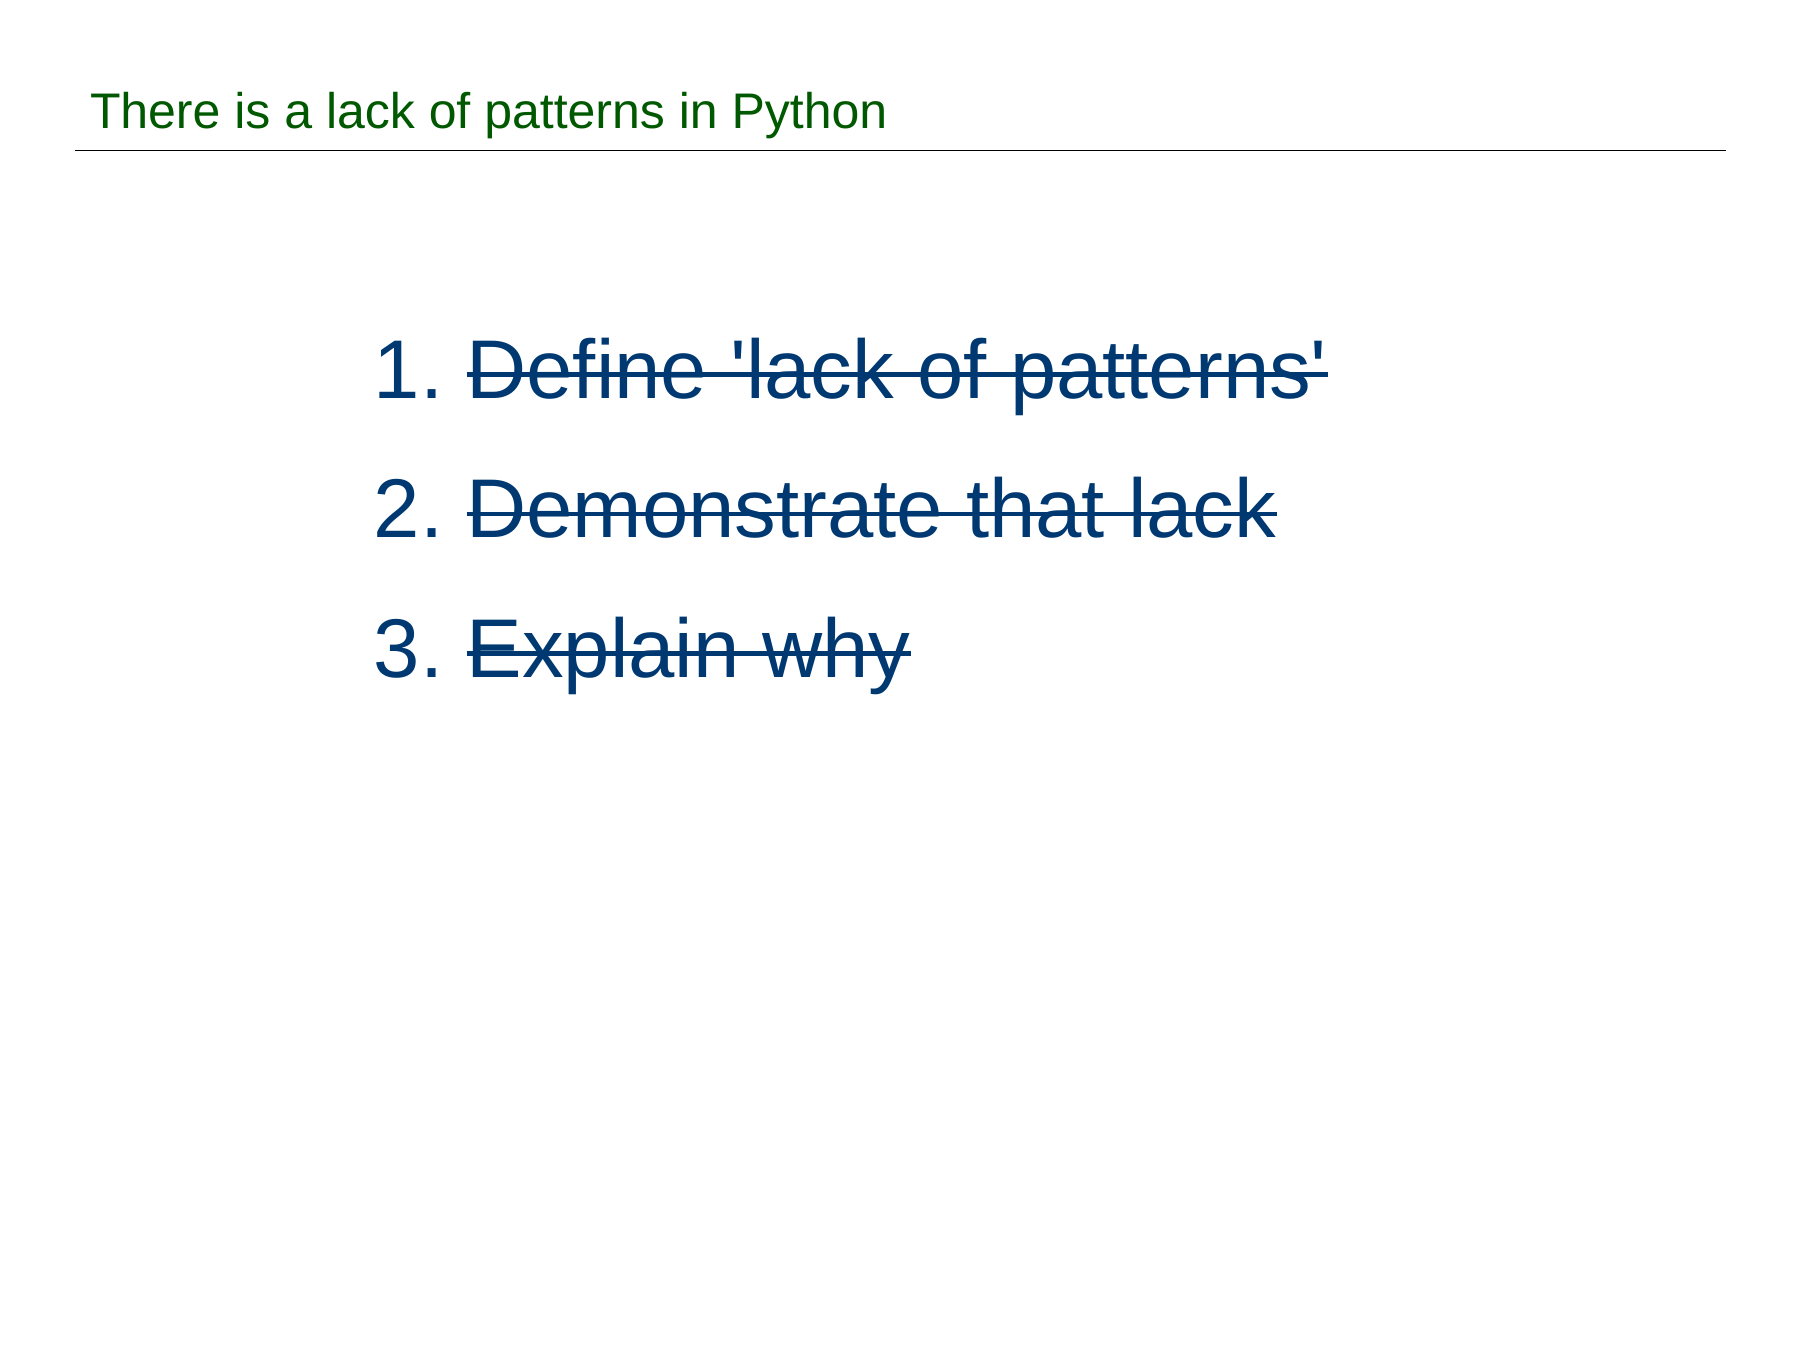

# There is a lack of patterns in Python
1. Define 'lack of patterns'
2. Demonstrate that lack
3. Explain why